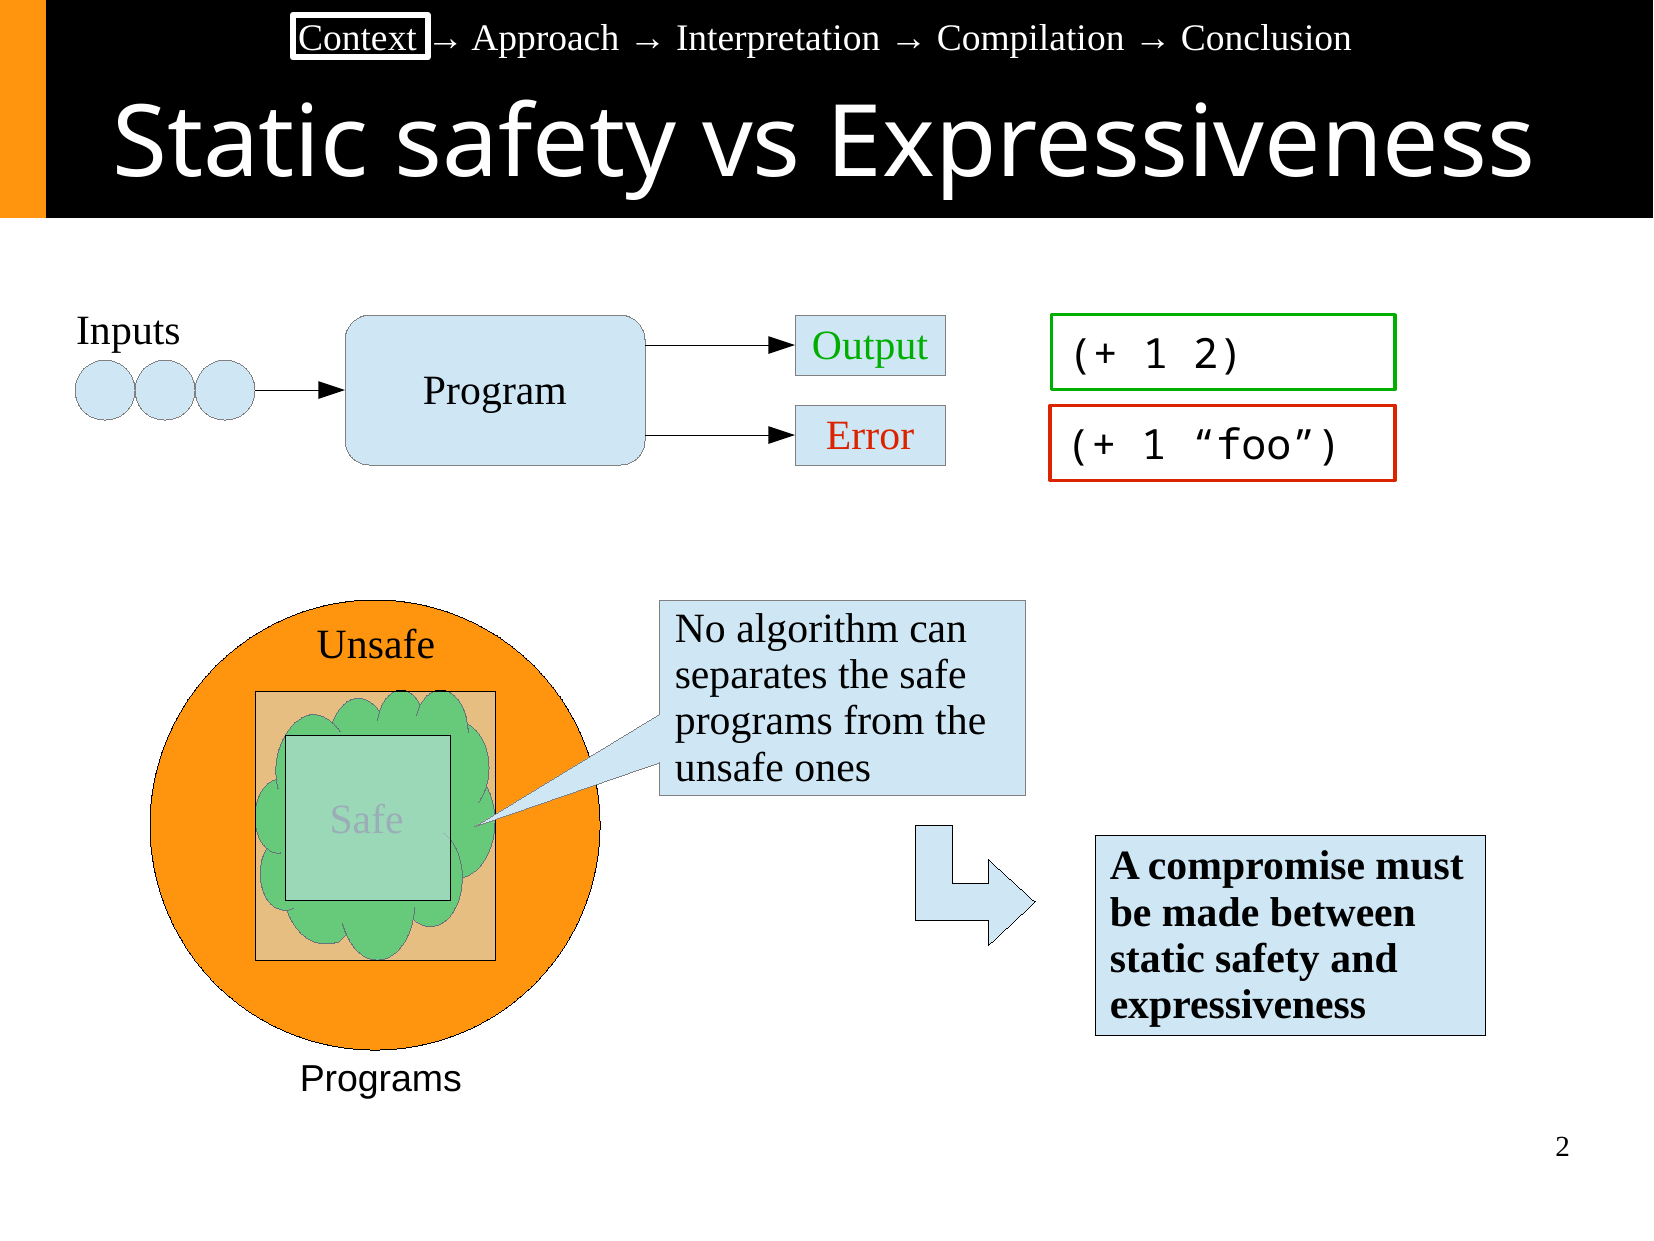

# Static safety vs Expressiveness
Inputs
(+ 1 2)
Program
Output
Error
(+ 1 “foo”)
No algorithm can separates the safe programs from the unsafe ones
Unsafe
Safe
A compromise must be made between static safety and expressiveness
Programs
2